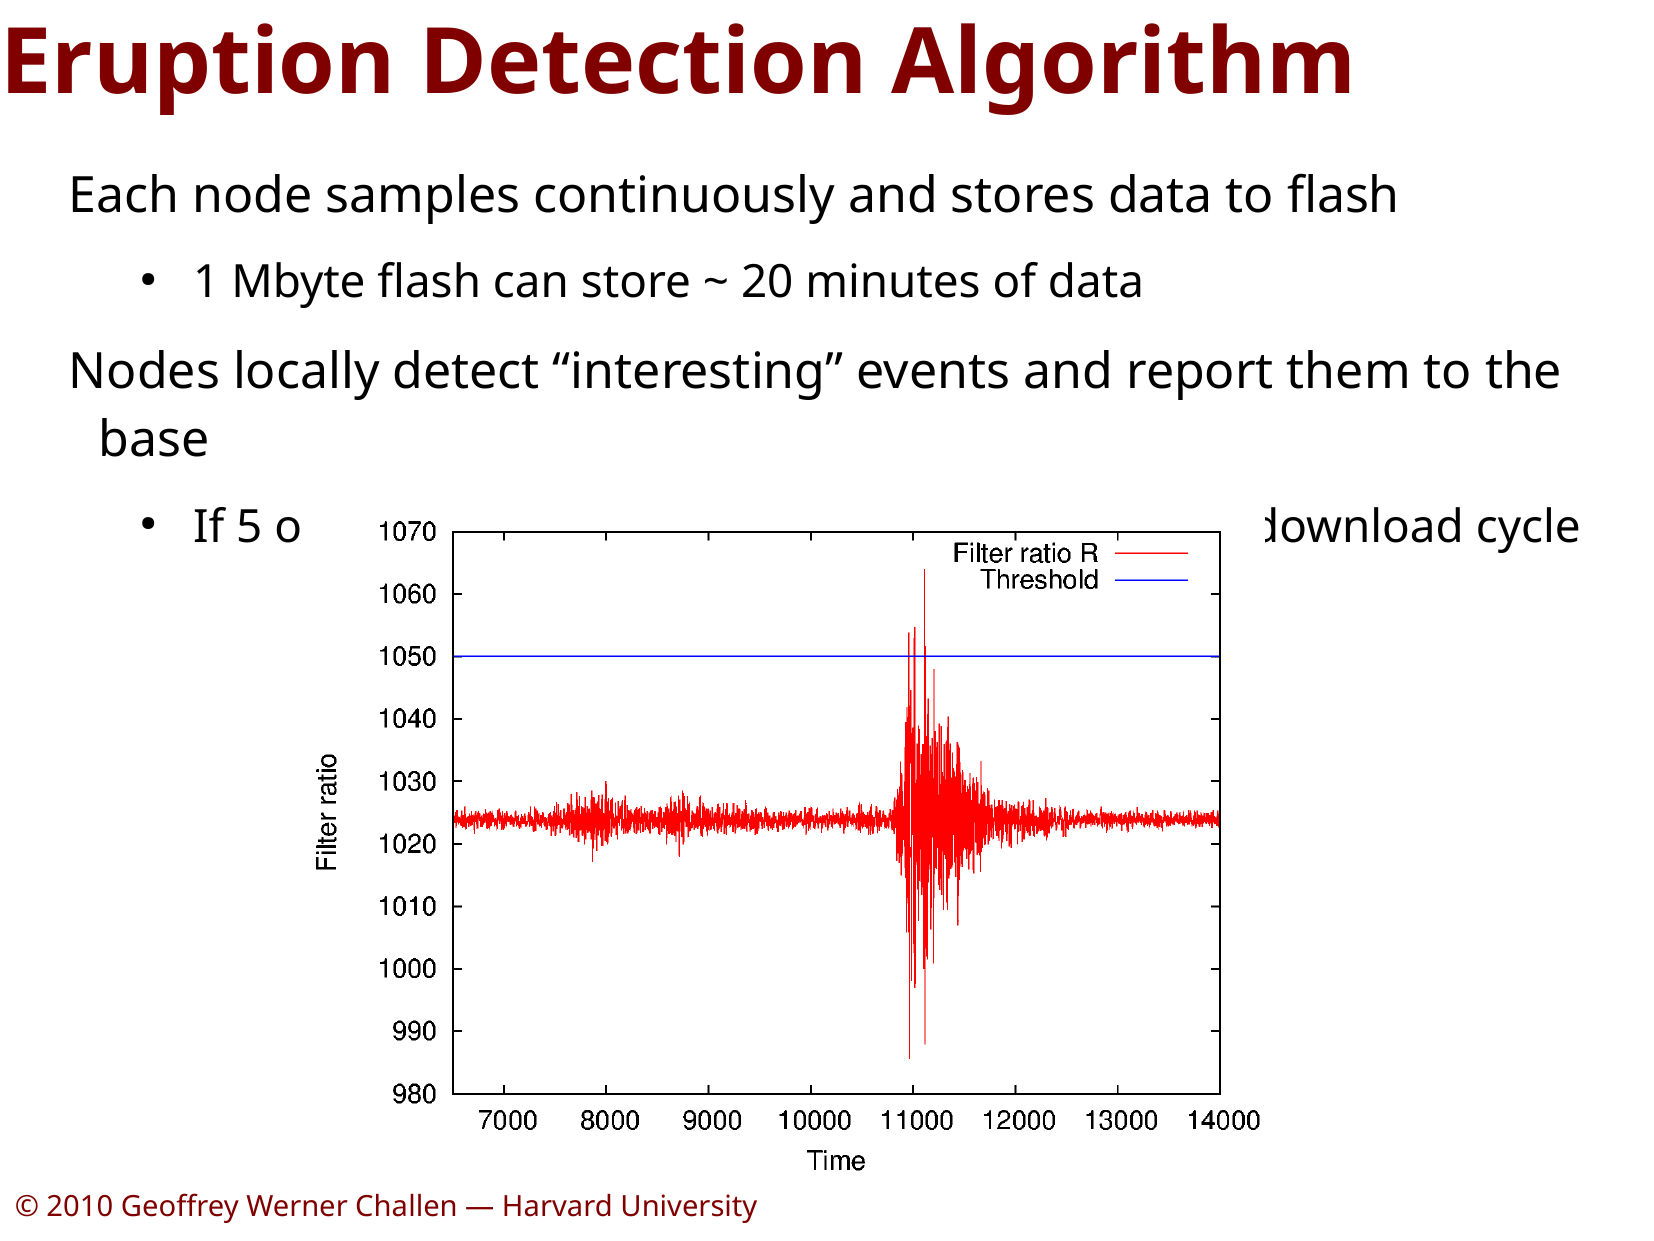

# Eruption Detection Algorithm
Each node samples continuously and stores data to flash
1 Mbyte flash can store ~ 20 minutes of data
Nodes locally detect “interesting” events and report them to the base
If 5 or more reports in a 10 sec window, initiate a download cycle